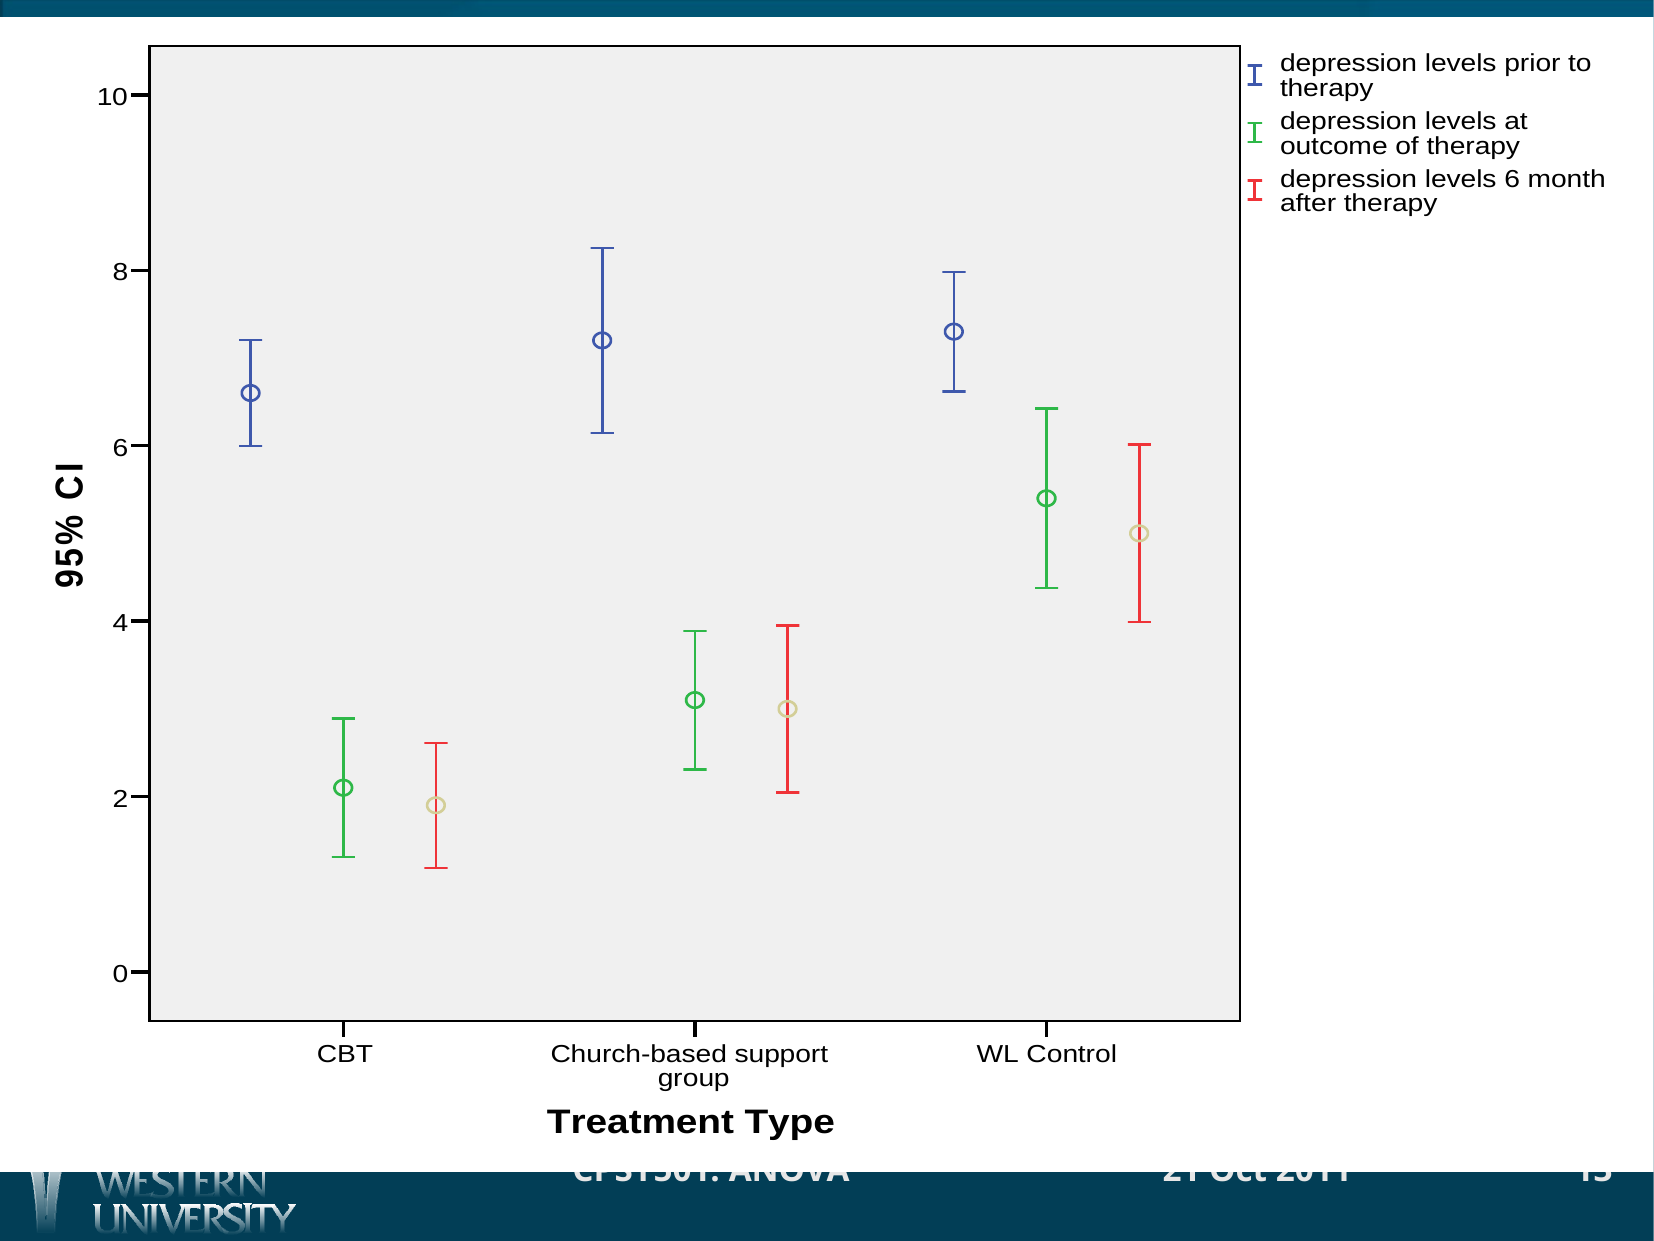

#
CPSY501: ANOVA
21 Oct 2011
13